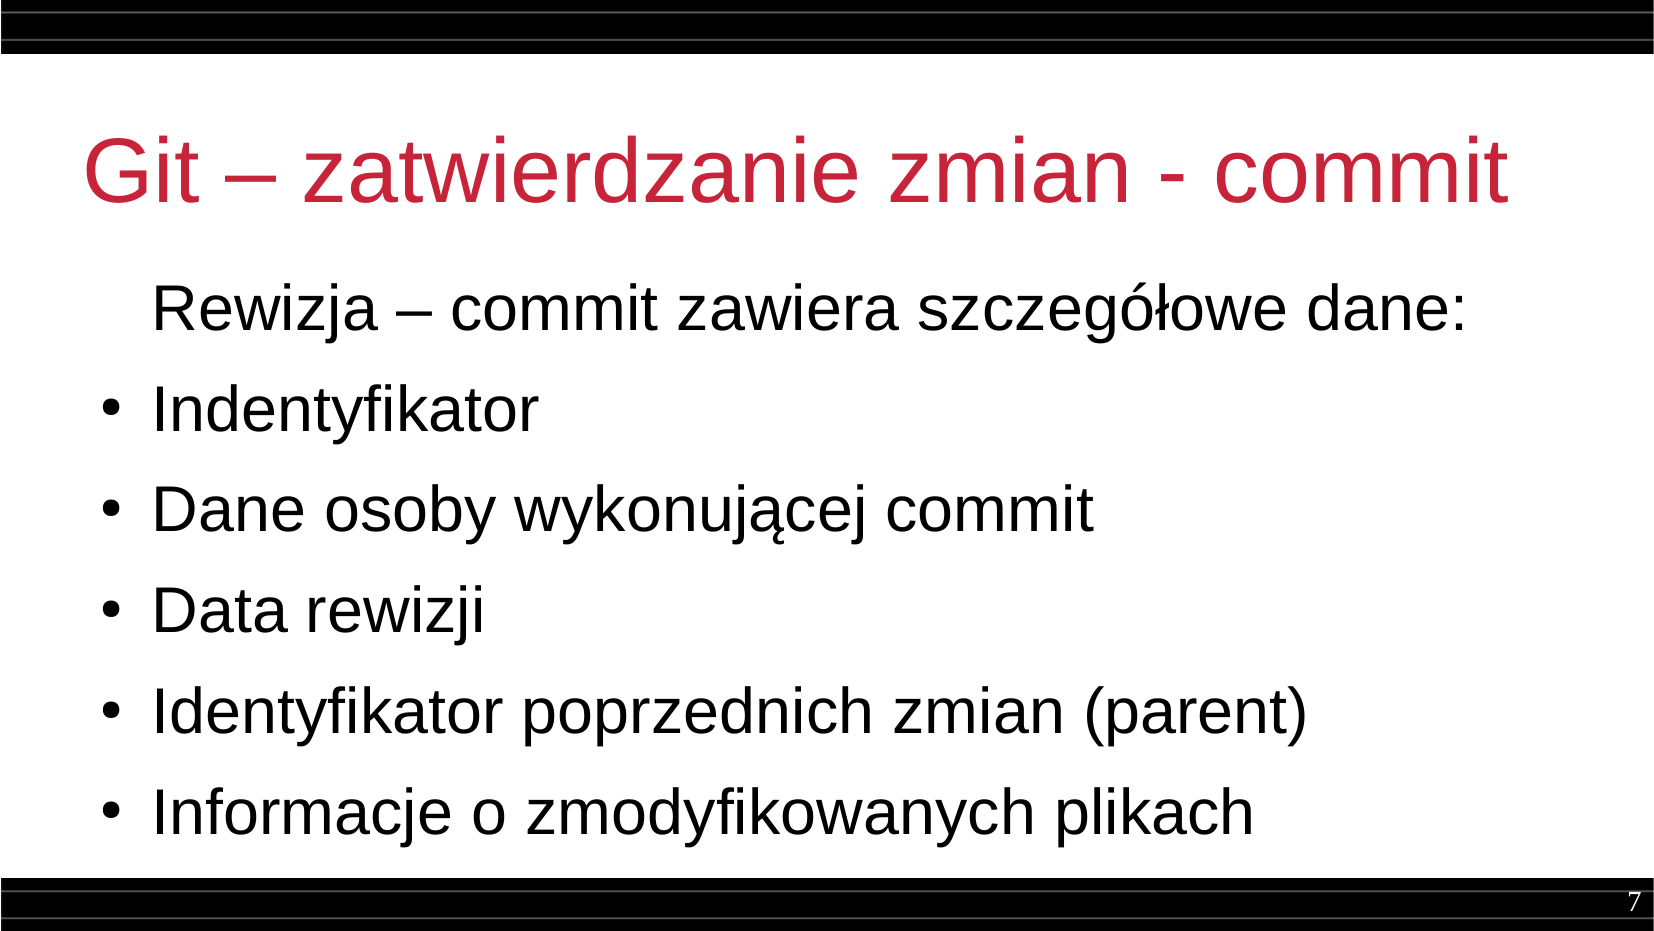

# Git – zatwierdzanie zmian - commit
Rewizja – commit zawiera szczegółowe dane:
Indentyfikator
Dane osoby wykonującej commit
Data rewizji
Identyfikator poprzednich zmian (parent)
Informacje o zmodyfikowanych plikach